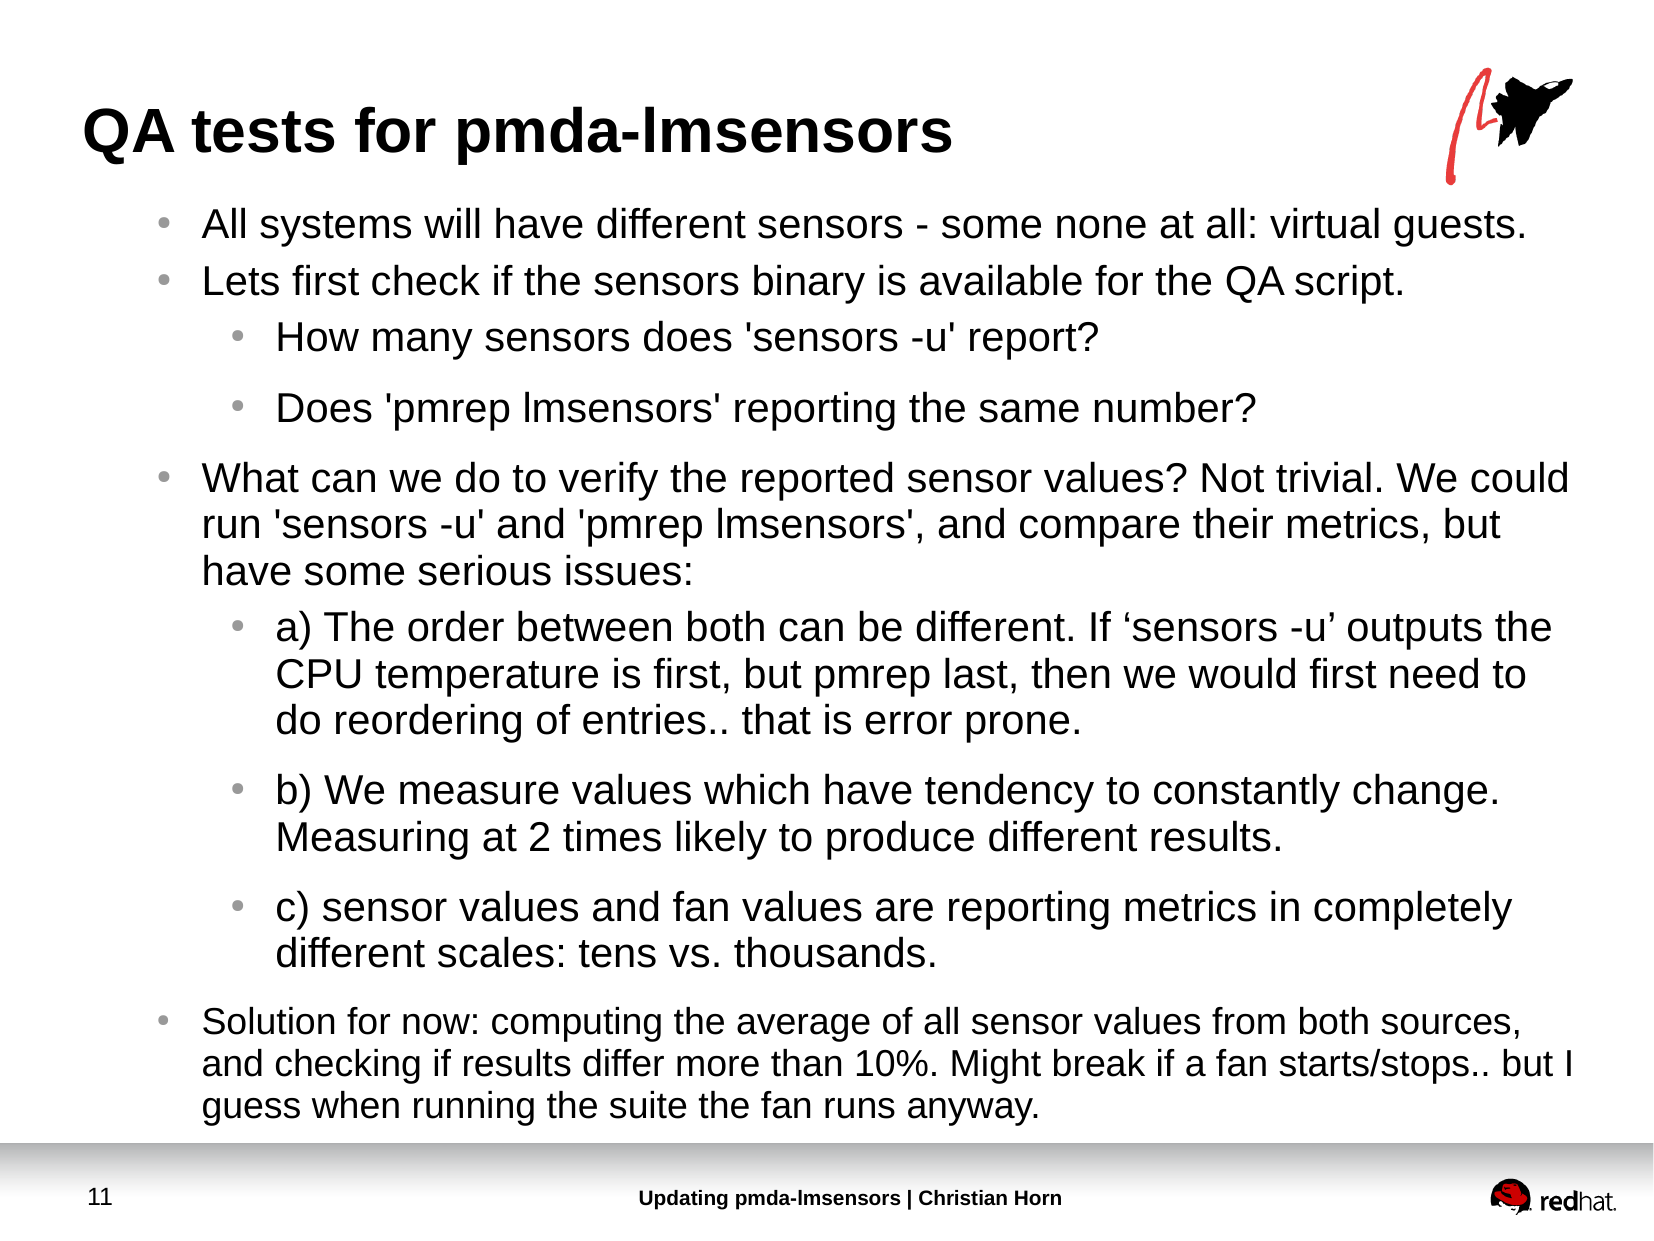

# QA tests for pmda-lmsensors
All systems will have different sensors - some none at all: virtual guests.
Lets first check if the sensors binary is available for the QA script.
How many sensors does 'sensors -u' report?
Does 'pmrep lmsensors' reporting the same number?
What can we do to verify the reported sensor values? Not trivial. We could run 'sensors -u' and 'pmrep lmsensors', and compare their metrics, but have some serious issues:
a) The order between both can be different. If ‘sensors -u’ outputs the CPU temperature is first, but pmrep last, then we would first need to do reordering of entries.. that is error prone.
b) We measure values which have tendency to constantly change. Measuring at 2 times likely to produce different results.
c) sensor values and fan values are reporting metrics in completely different scales: tens vs. thousands.
Solution for now: computing the average of all sensor values from both sources, and checking if results differ more than 10%. Might break if a fan starts/stops.. but I guess when running the suite the fan runs anyway.